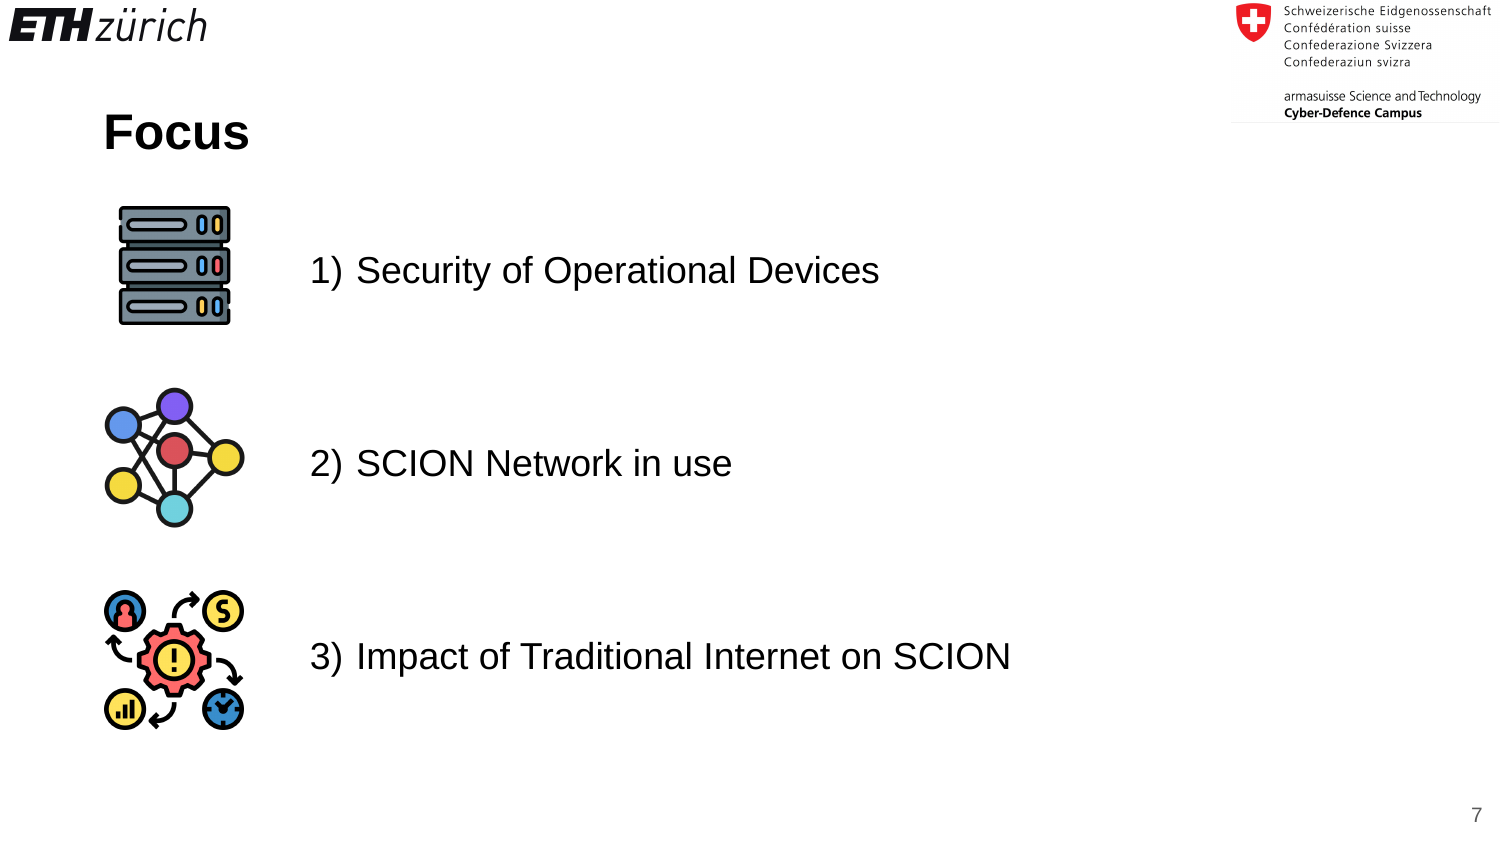

Focus
 Security of Operational Devices
 SCION Network in use
 Impact of Traditional Internet on SCION
7